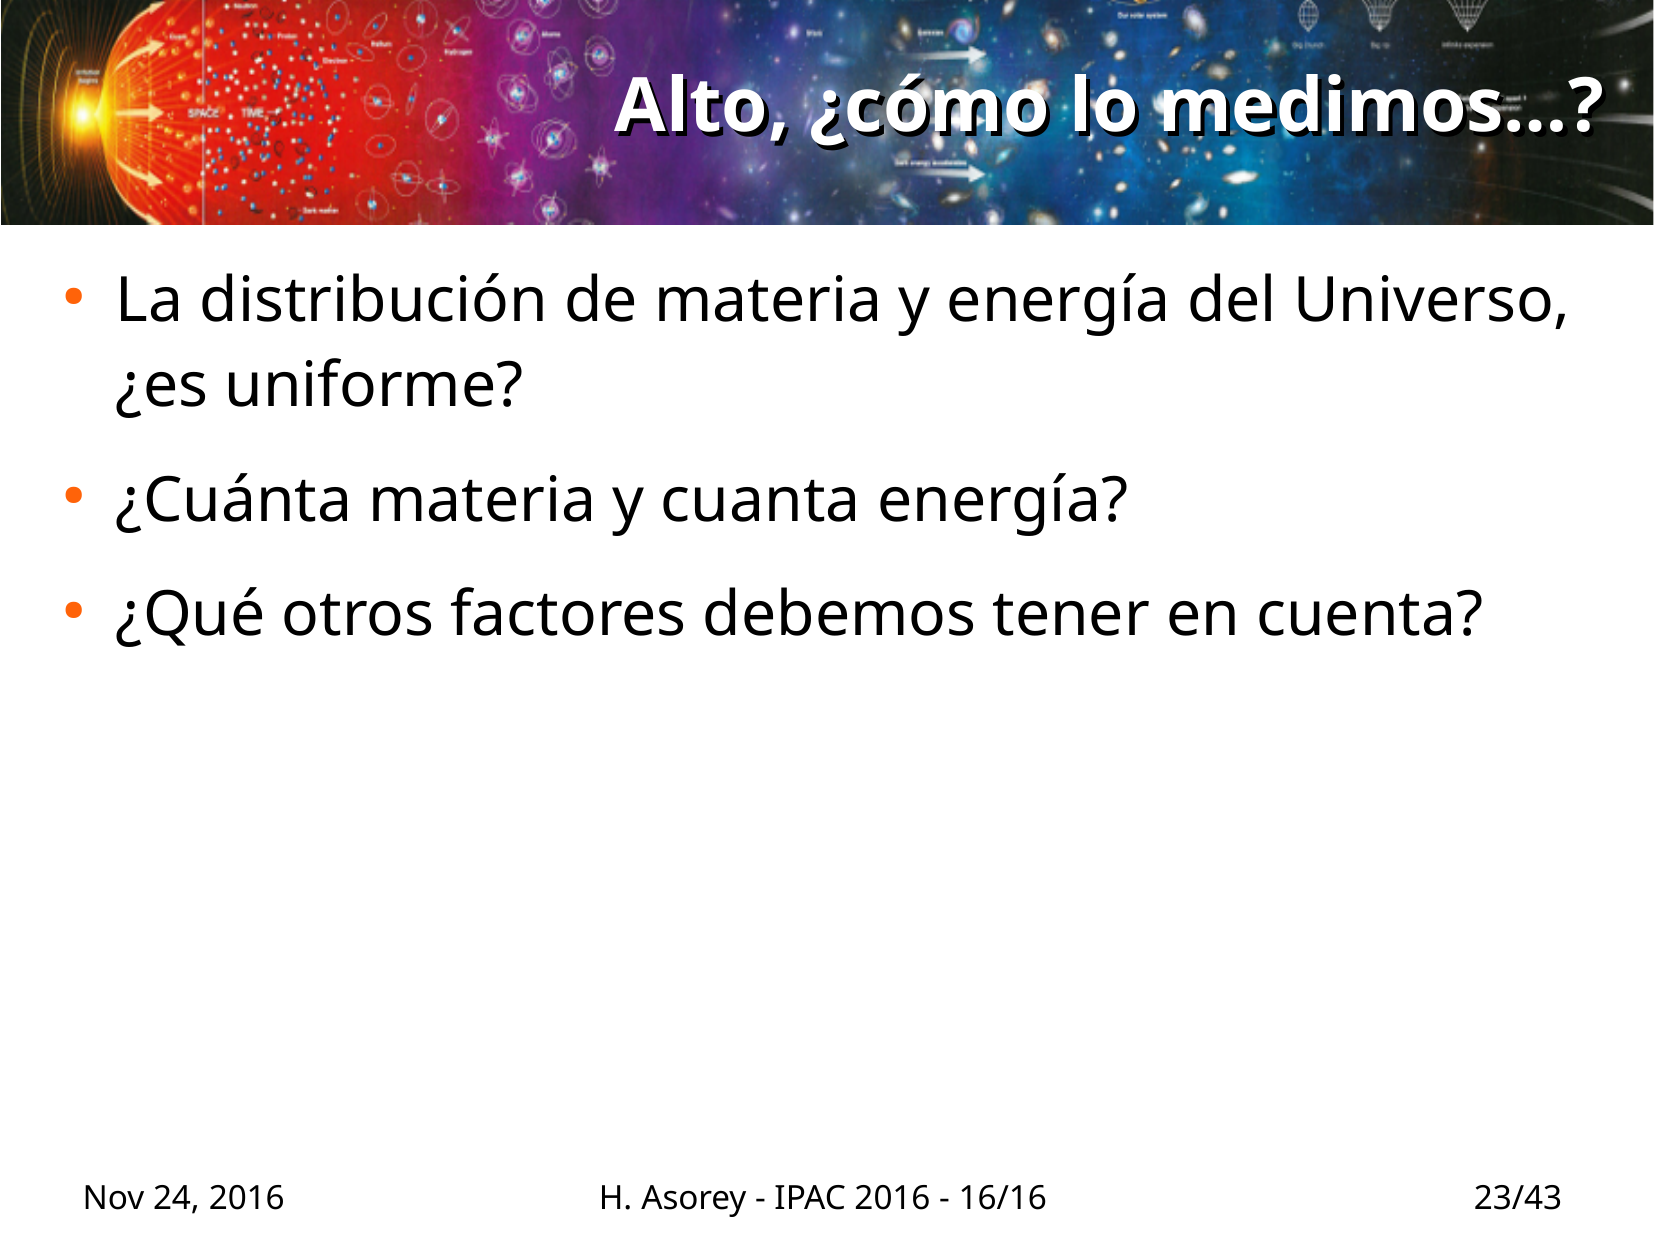

# Alto, ¿cómo lo medimos…?
La distribución de materia y energía del Universo, ¿es uniforme?
¿Cuánta materia y cuanta energía?
¿Qué otros factores debemos tener en cuenta?
Nov 24, 2016
H. Asorey - IPAC 2016 - 16/16
23